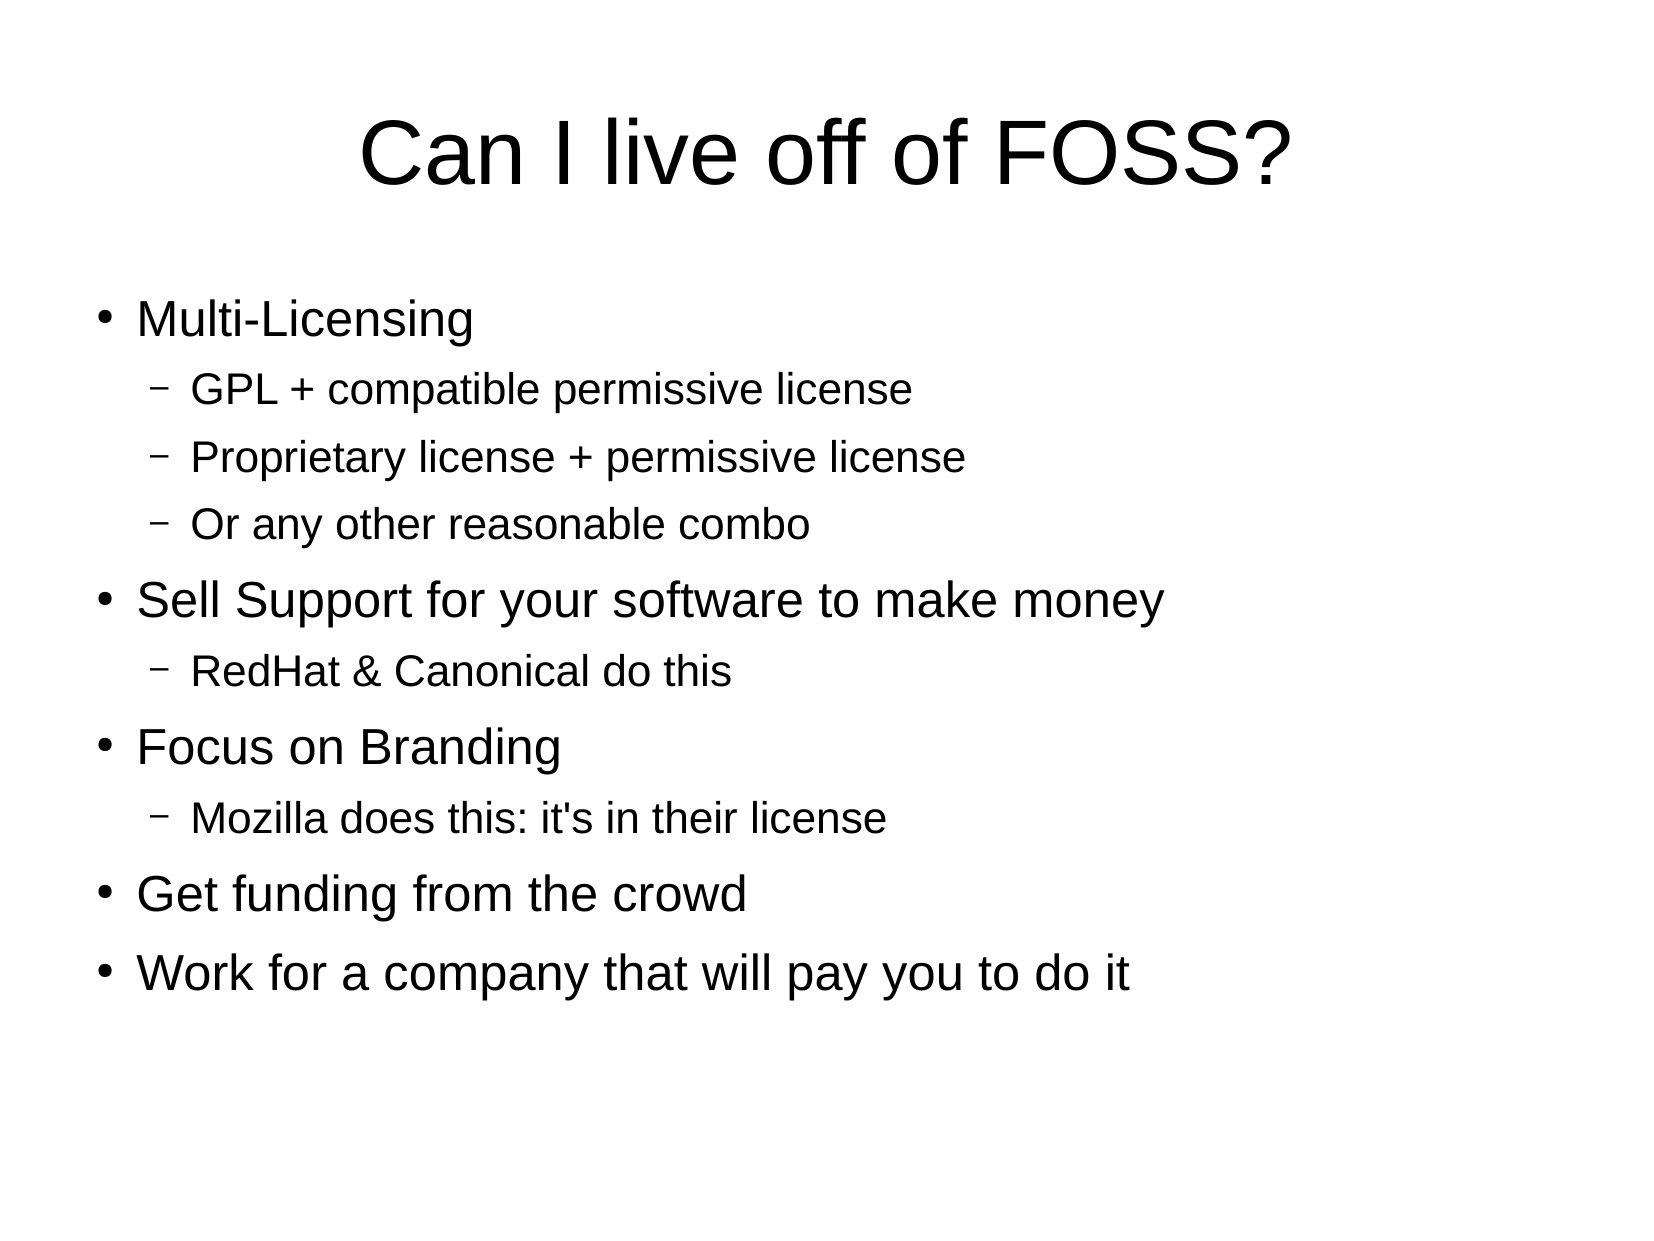

# Can I live off of FOSS?
Multi-Licensing
GPL + compatible permissive license
Proprietary license + permissive license
Or any other reasonable combo
Sell Support for your software to make money
RedHat & Canonical do this
Focus on Branding
Mozilla does this: it's in their license
Get funding from the crowd
Work for a company that will pay you to do it